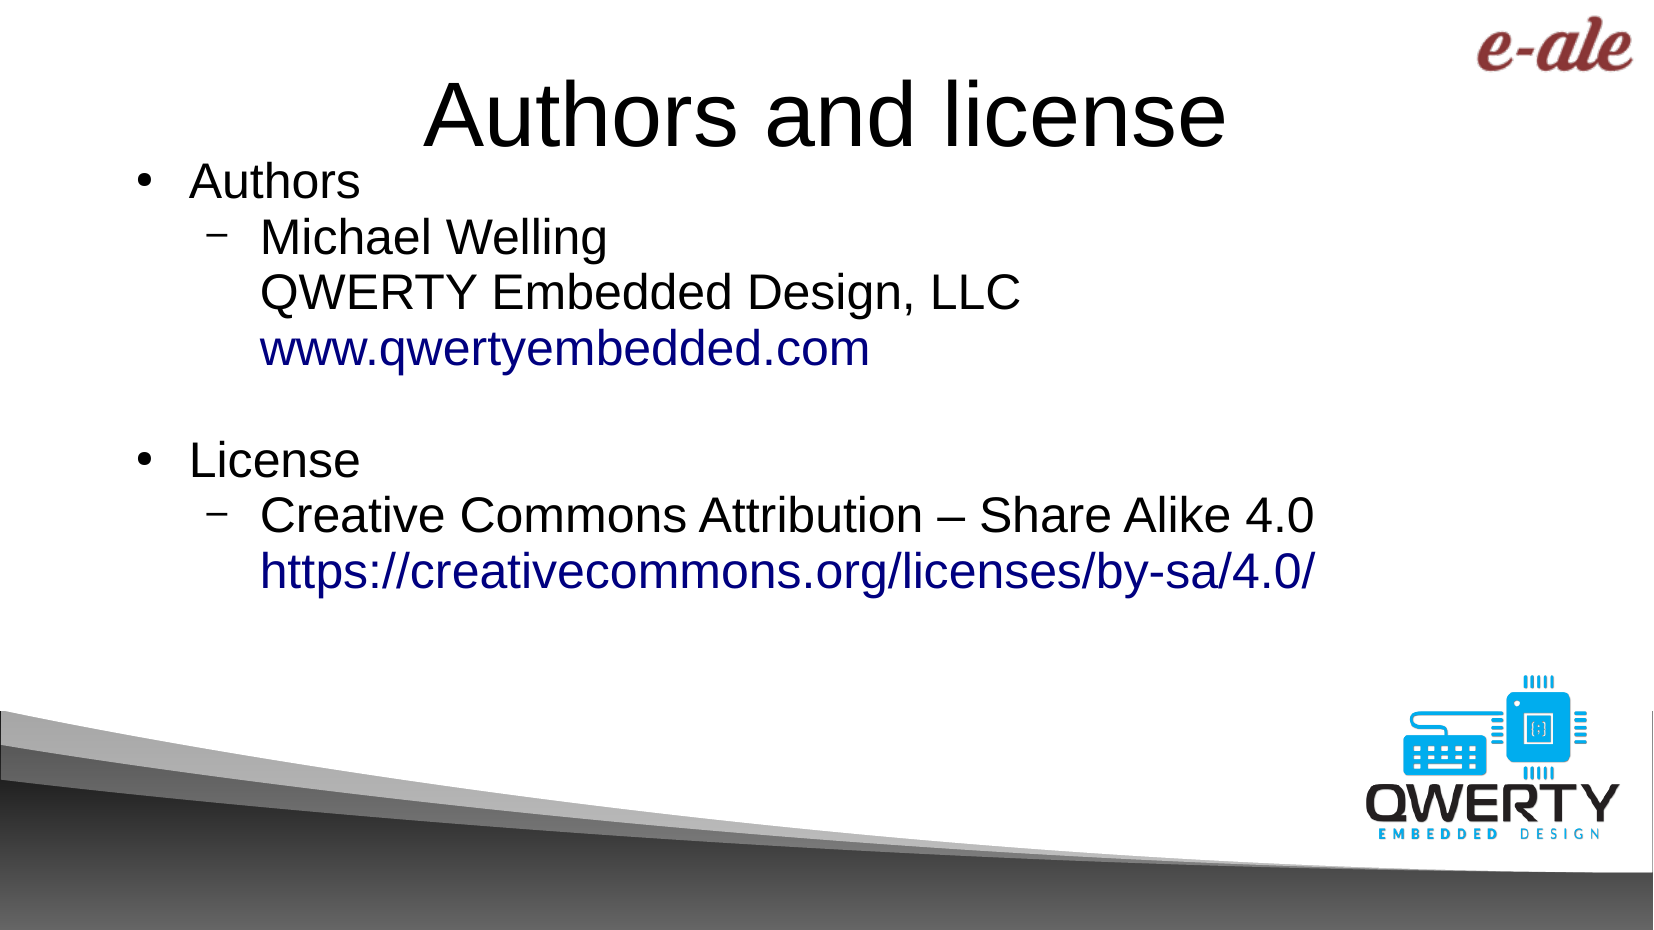

# Authors and license
Authors
Michael Welling
QWERTY Embedded Design, LLC
www.qwertyembedded.com
License
Creative Commons Attribution – Share Alike 4.0
https://creativecommons.org/licenses/by-sa/4.0/